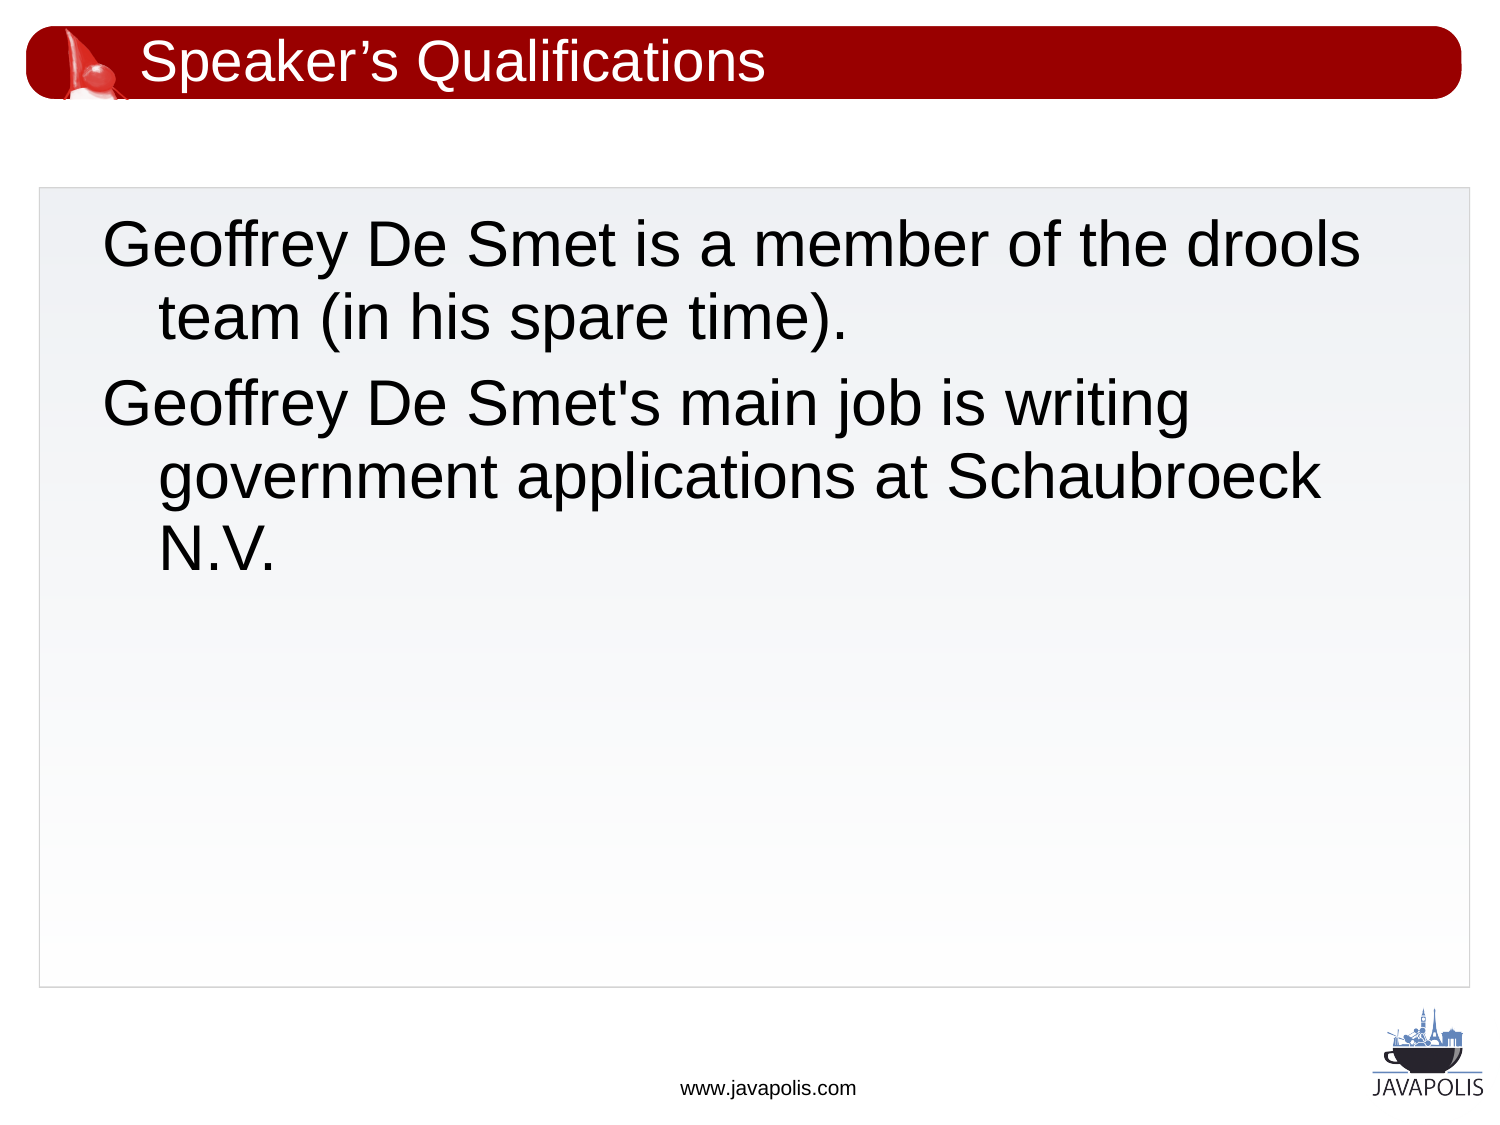

# Speaker’s Qualifications
Geoffrey De Smet is a member of the drools team (in his spare time).
Geoffrey De Smet's main job is writing government applications at Schaubroeck N.V.